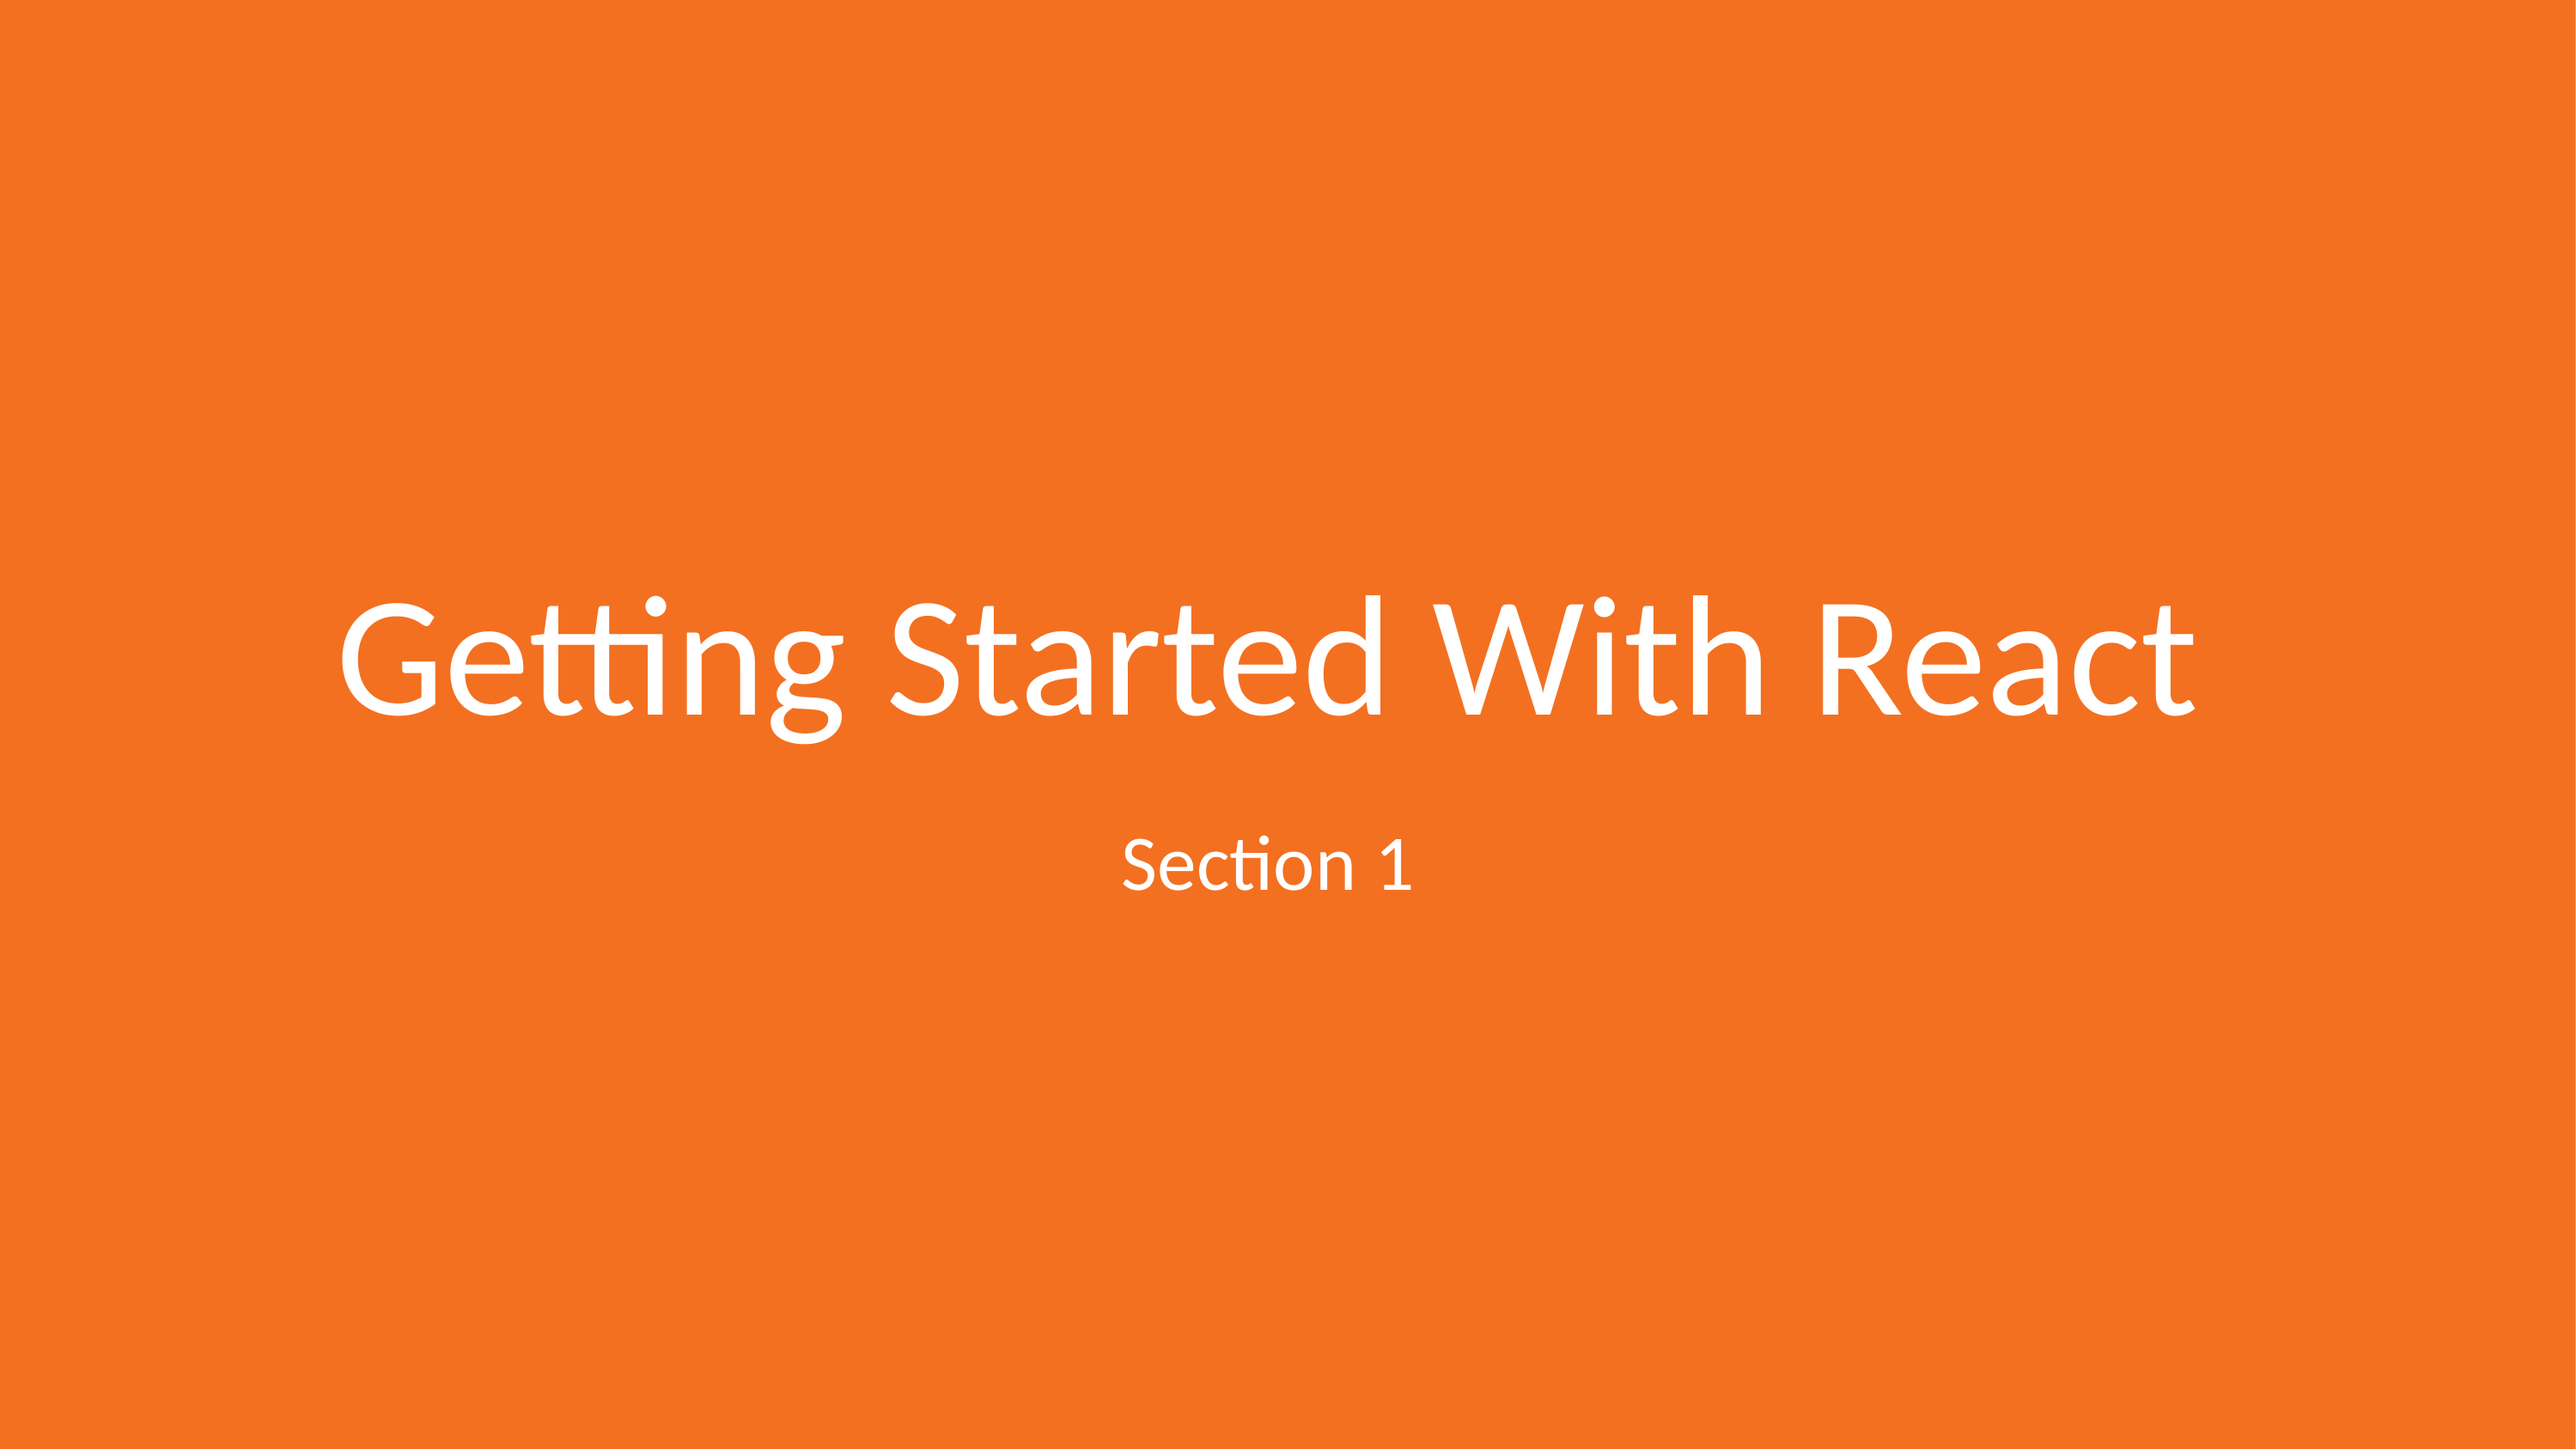

# Getting Started With React
Section 1